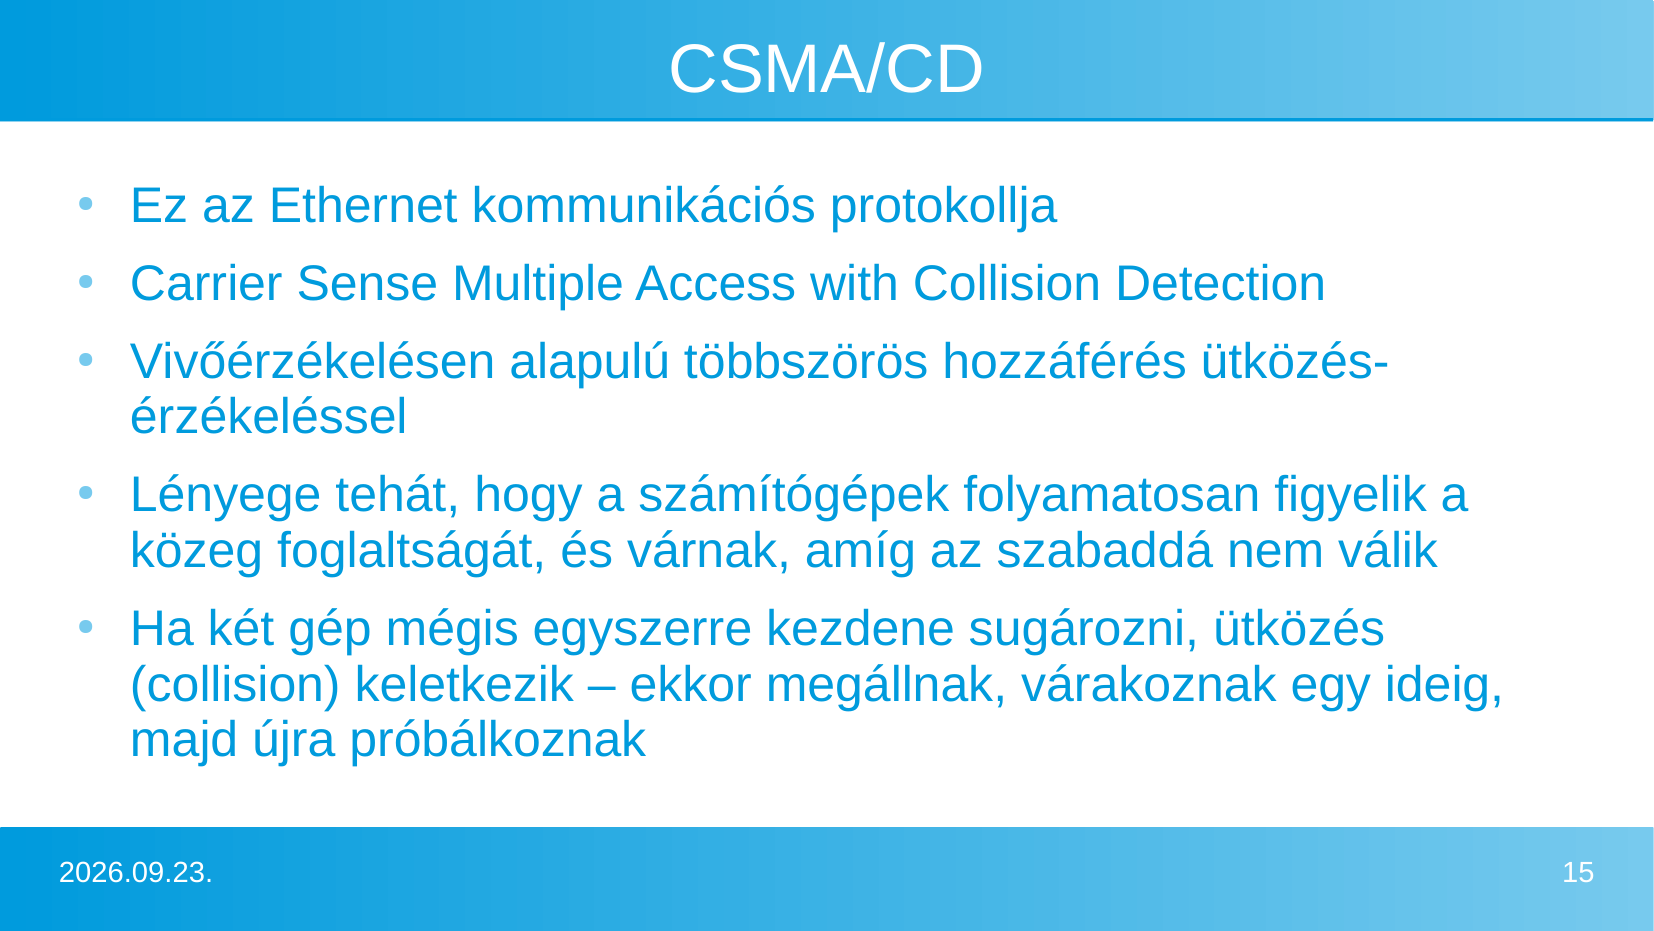

# CSMA/CD
Ez az Ethernet kommunikációs protokollja
Carrier Sense Multiple Access with Collision Detection
Vivőérzékelésen alapulú többszörös hozzáférés ütközés-érzékeléssel
Lényege tehát, hogy a számítógépek folyamatosan figyelik a közeg foglaltságát, és várnak, amíg az szabaddá nem válik
Ha két gép mégis egyszerre kezdene sugározni, ütközés (collision) keletkezik – ekkor megállnak, várakoznak egy ideig, majd újra próbálkoznak
15